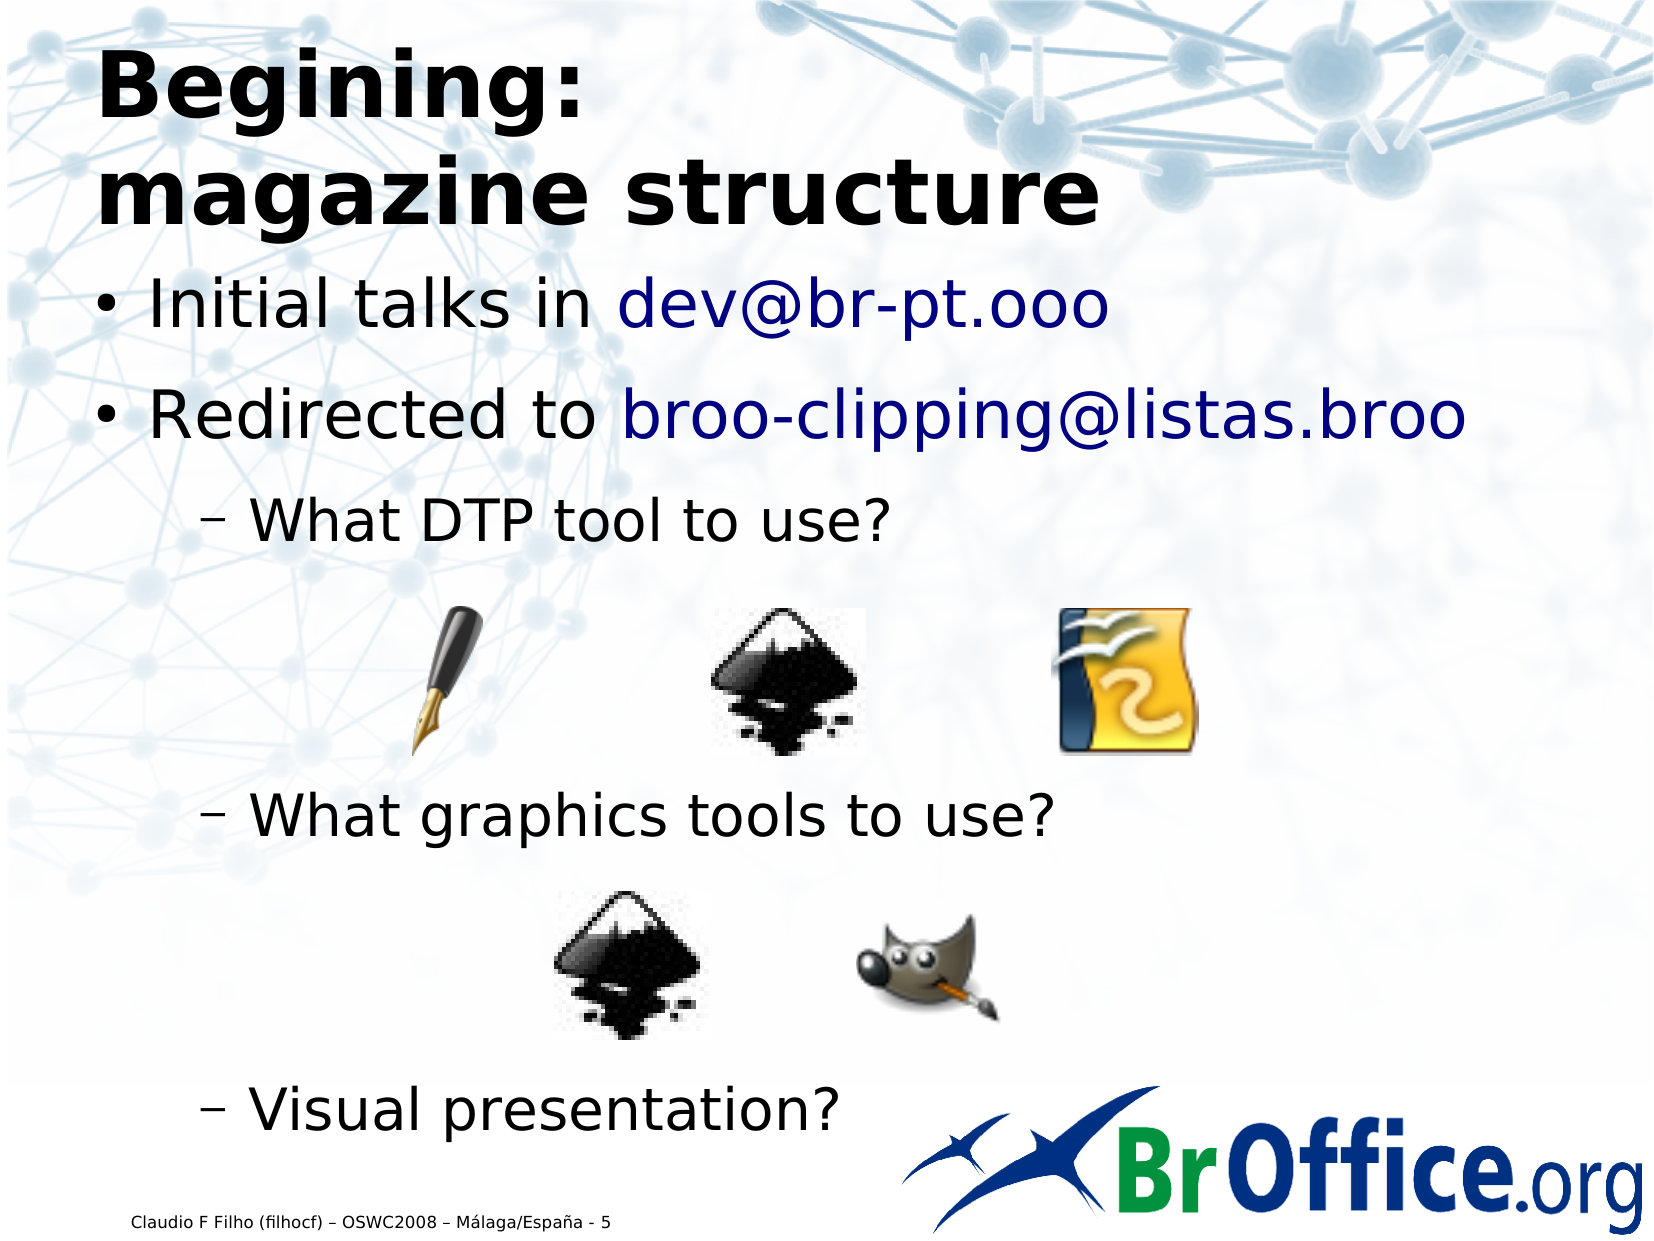

# Begining: magazine structure
Initial talks in dev@br-pt.ooo
Redirected to broo-clipping@listas.broo
What DTP tool to use?
What graphics tools to use?
Visual presentation?